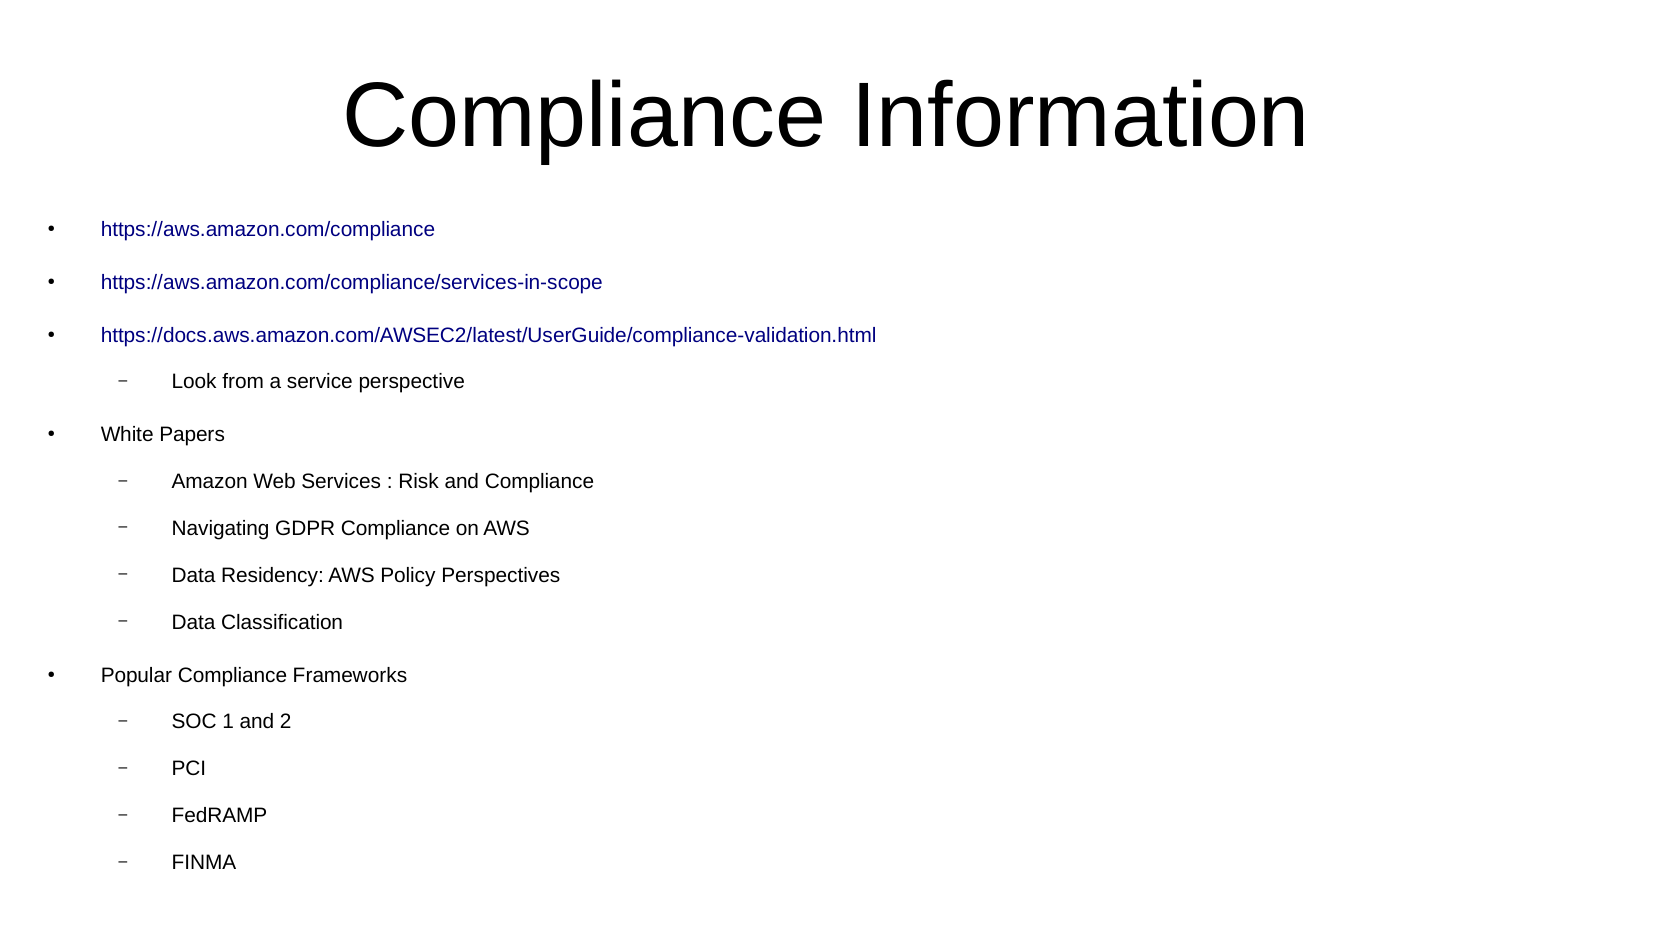

# Compliance Information
https://aws.amazon.com/compliance
https://aws.amazon.com/compliance/services-in-scope
https://docs.aws.amazon.com/AWSEC2/latest/UserGuide/compliance-validation.html
Look from a service perspective
White Papers
Amazon Web Services : Risk and Compliance
Navigating GDPR Compliance on AWS
Data Residency: AWS Policy Perspectives
Data Classification
Popular Compliance Frameworks
SOC 1 and 2
PCI
FedRAMP
FINMA